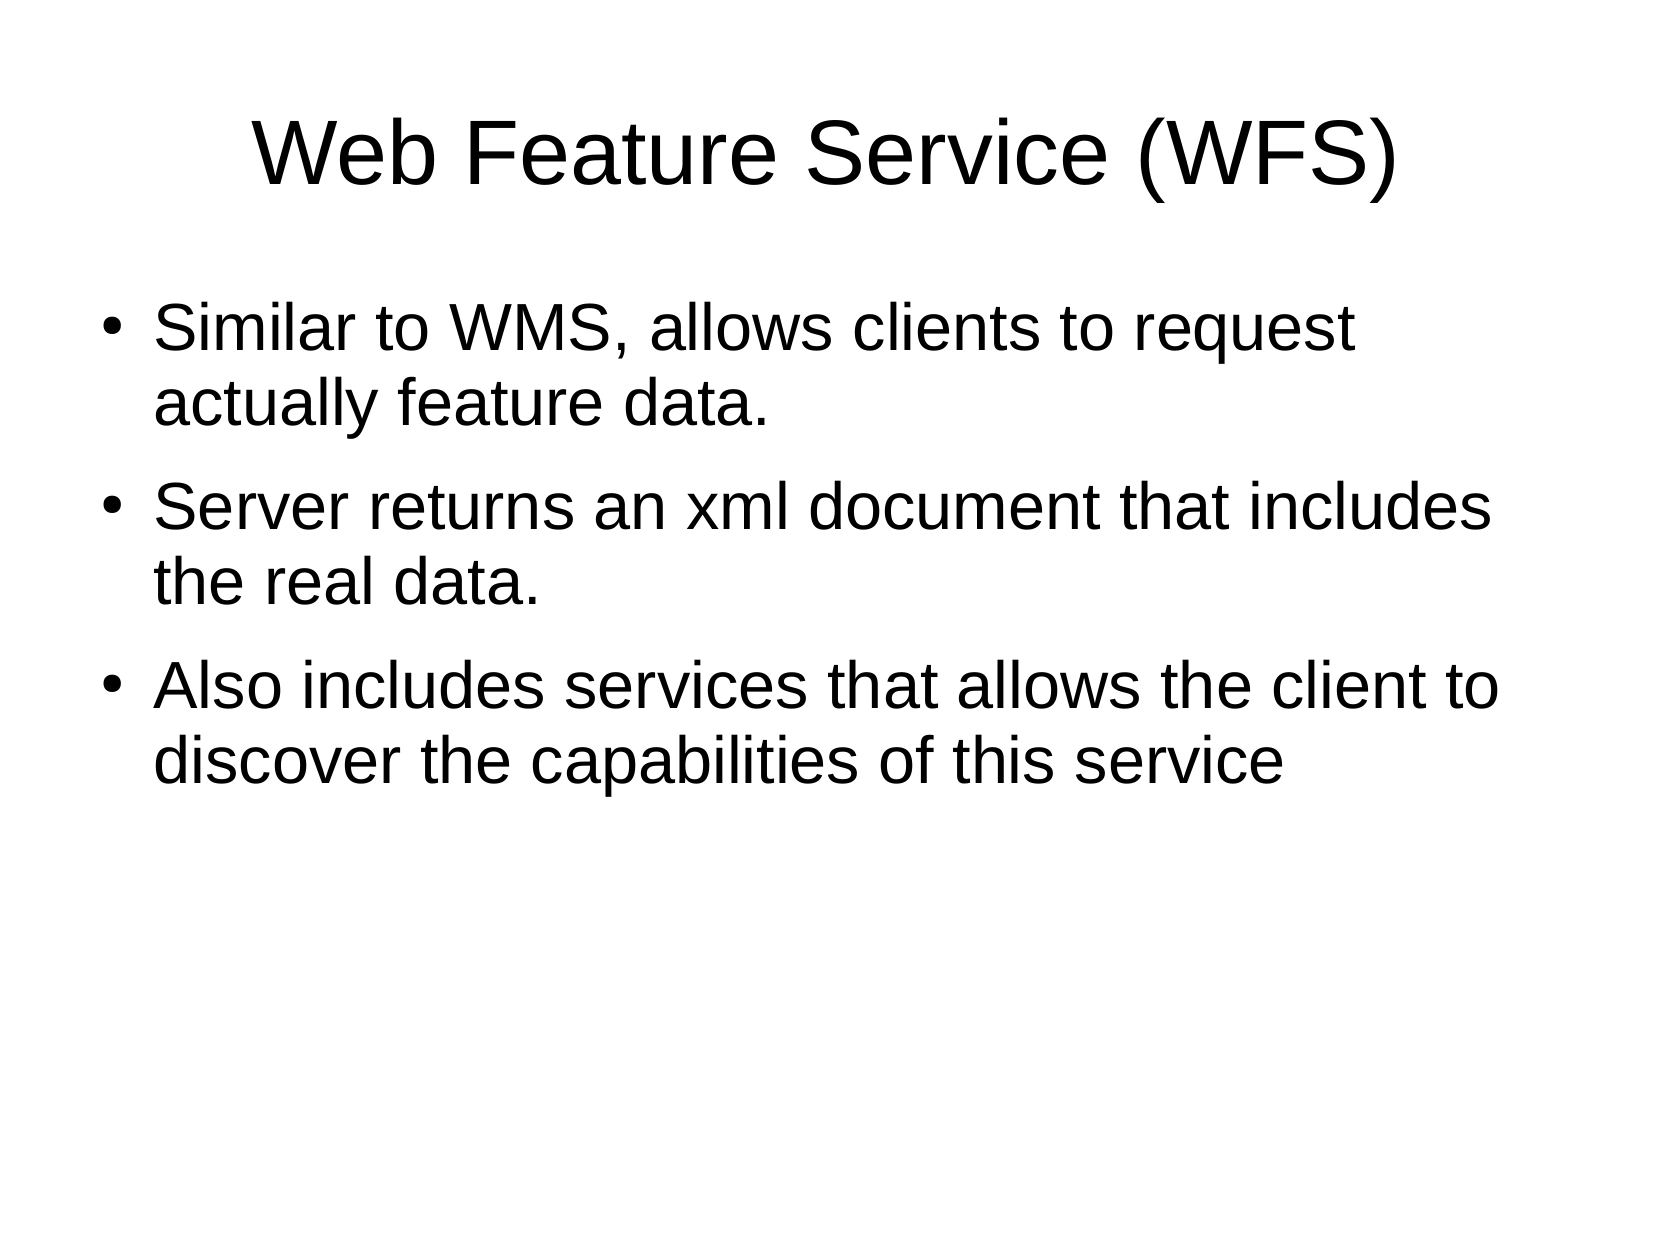

# Web Feature Service (WFS)
Similar to WMS, allows clients to request actually feature data.
Server returns an xml document that includes the real data.
Also includes services that allows the client to discover the capabilities of this service